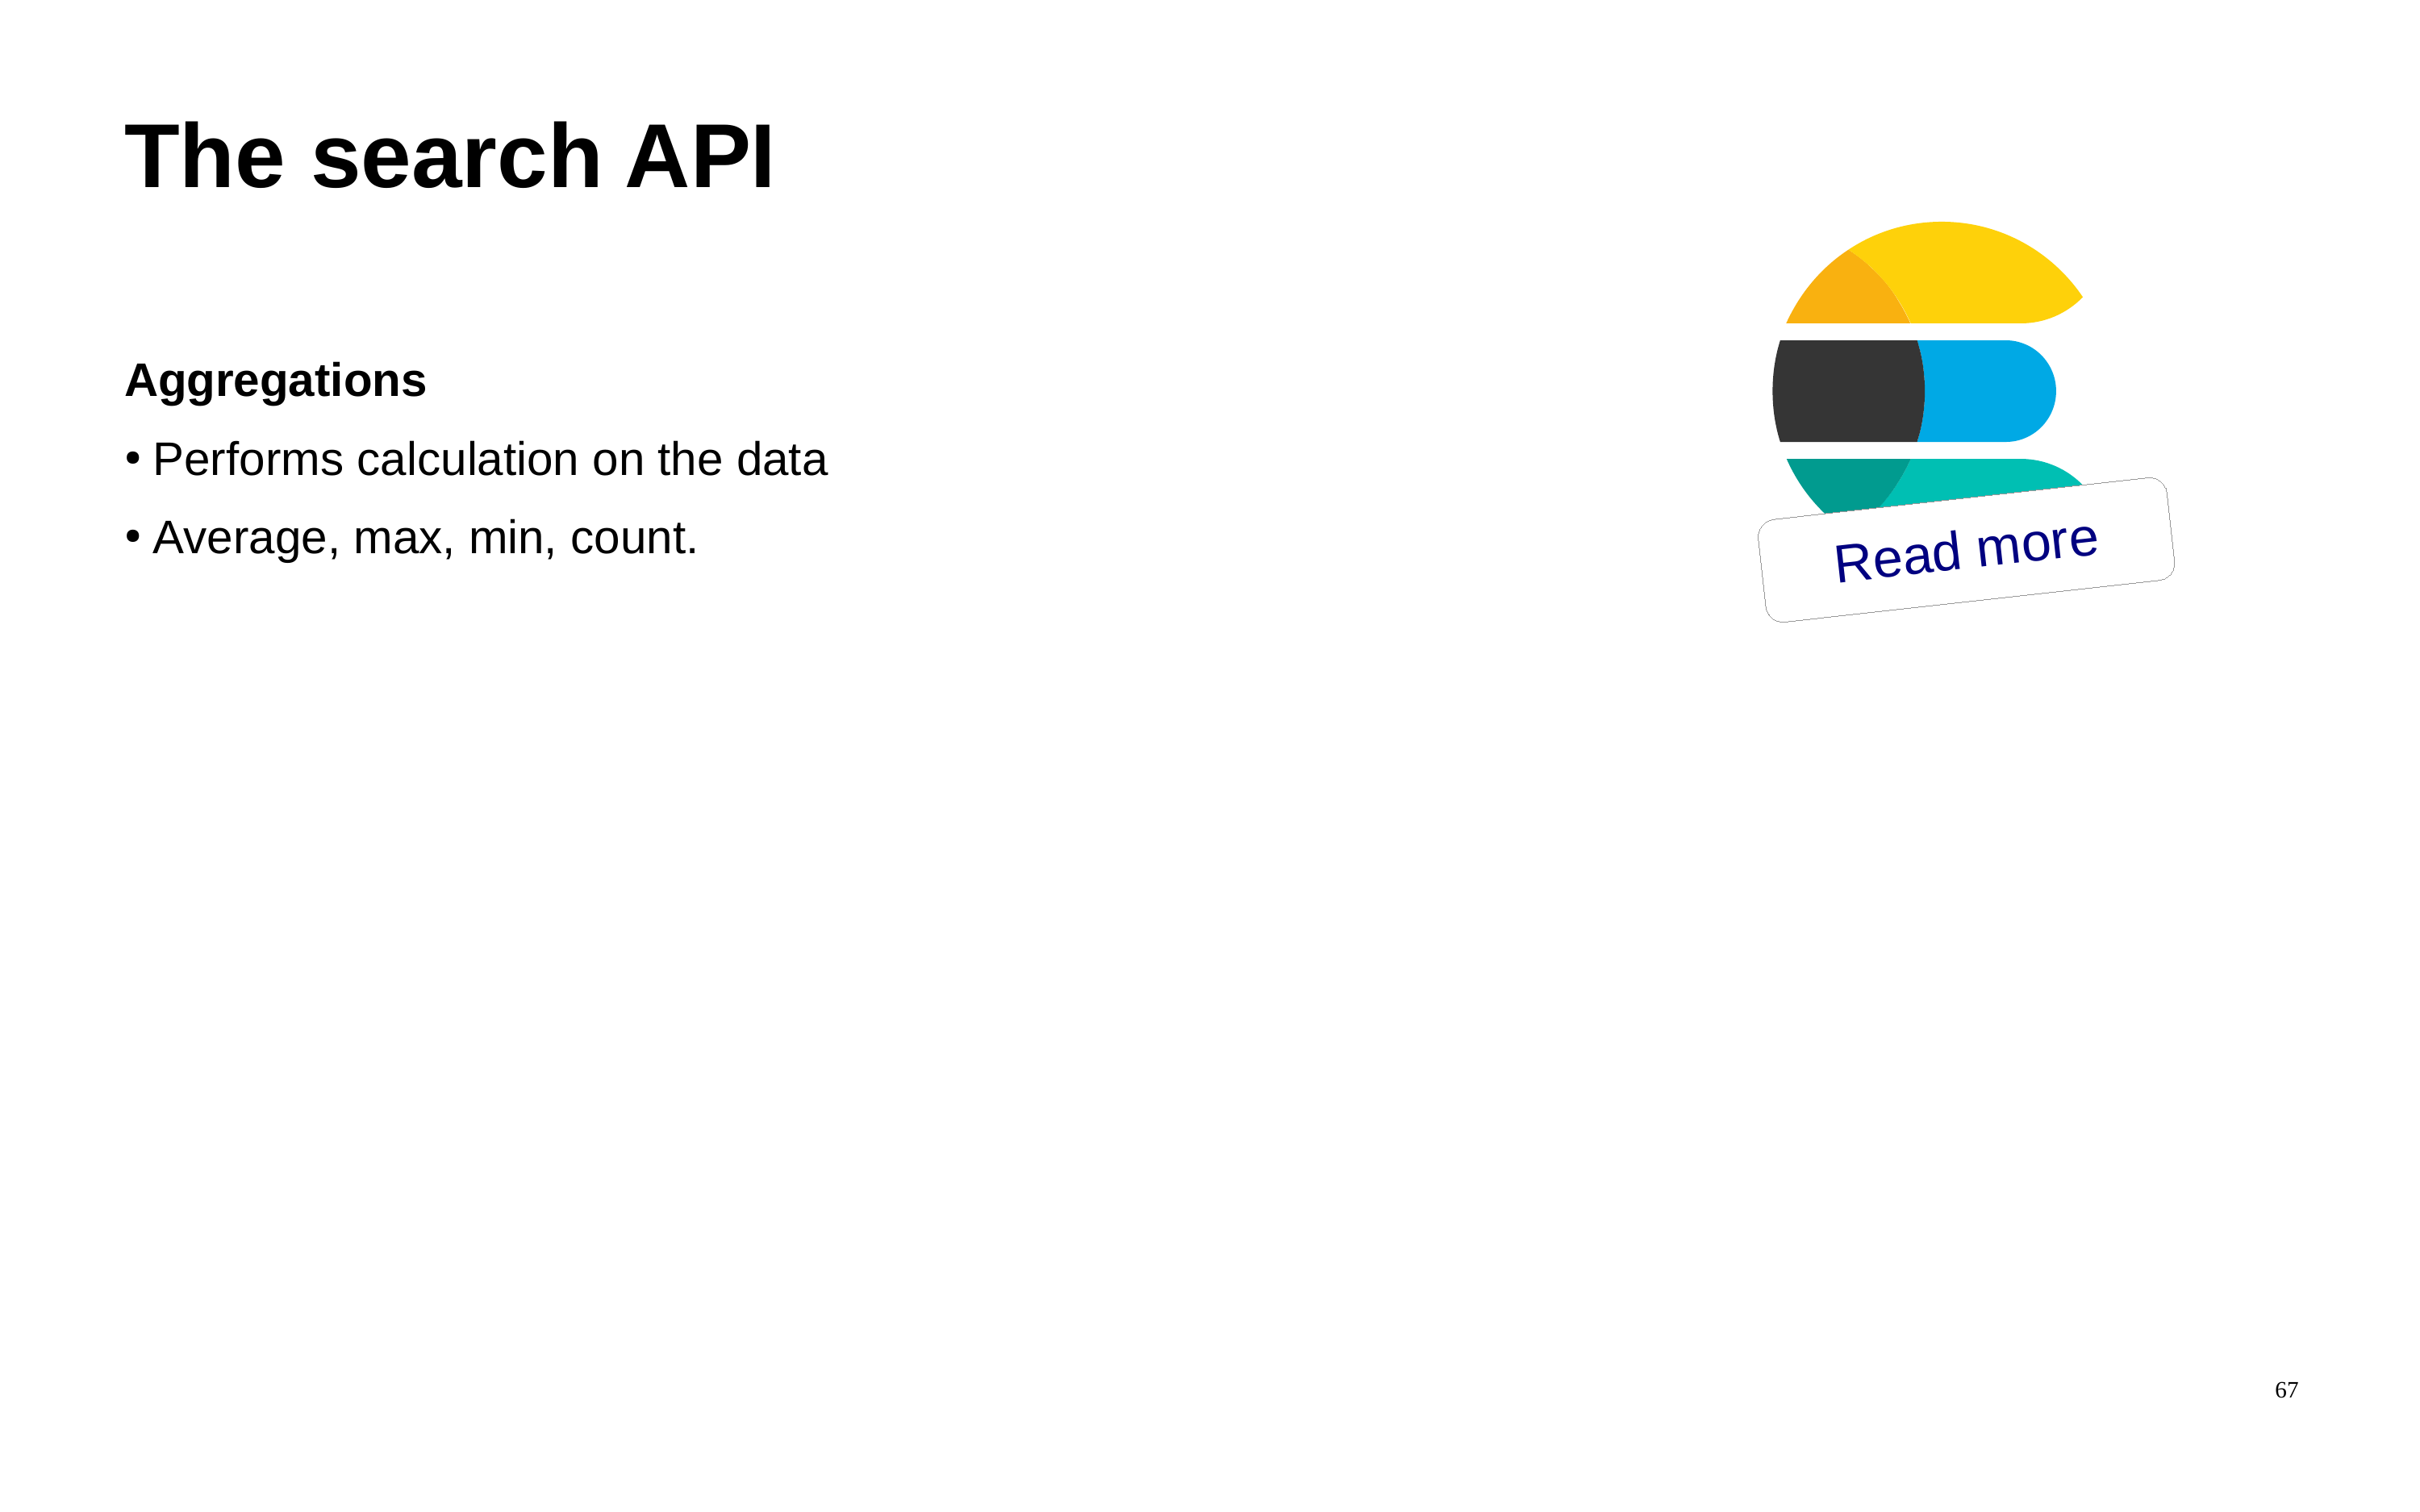

The search API
Aggregations
Performs calculation on the data
Average, max, min, count.
Read more
67